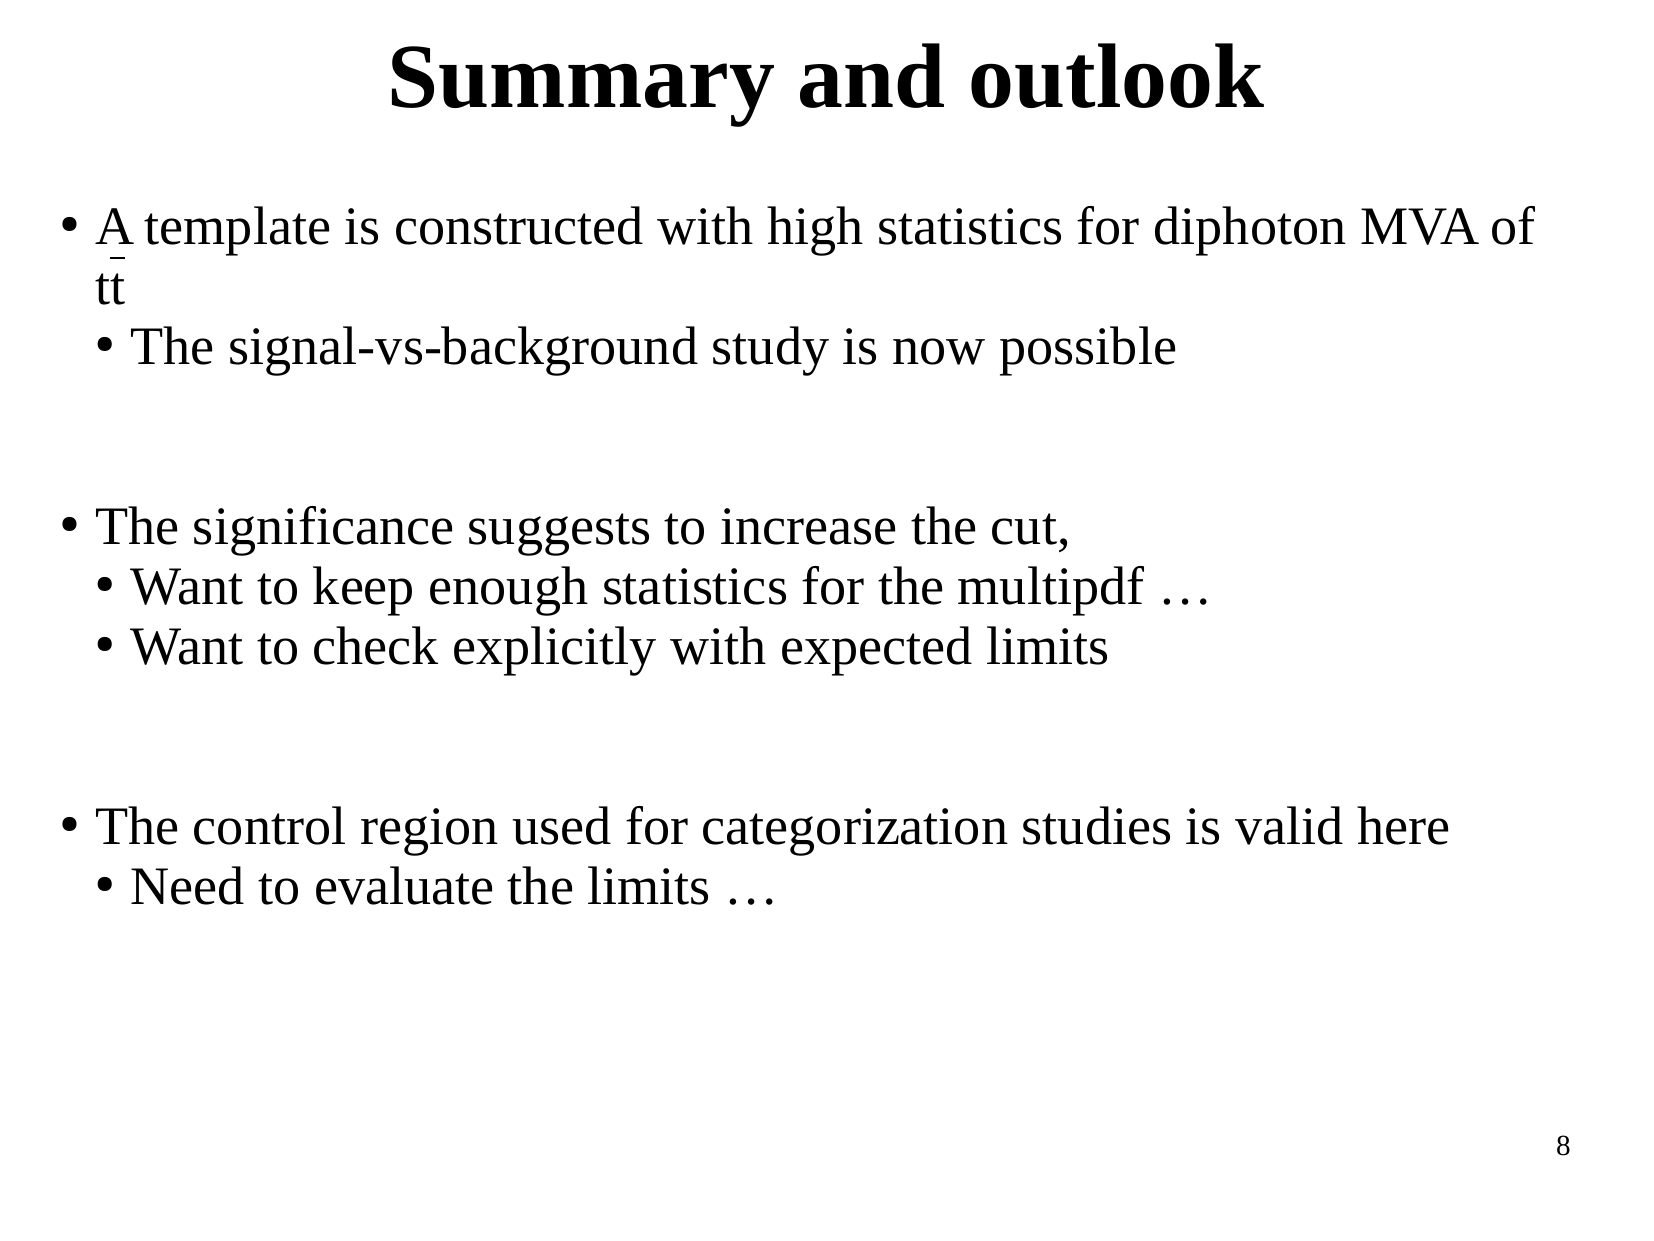

# Summary and outlook
A template is constructed with high statistics for diphoton MVA of tt
The signal-vs-background study is now possible
The significance suggests to increase the cut,
Want to keep enough statistics for the multipdf …
Want to check explicitly with expected limits
The control region used for categorization studies is valid here
Need to evaluate the limits …
8